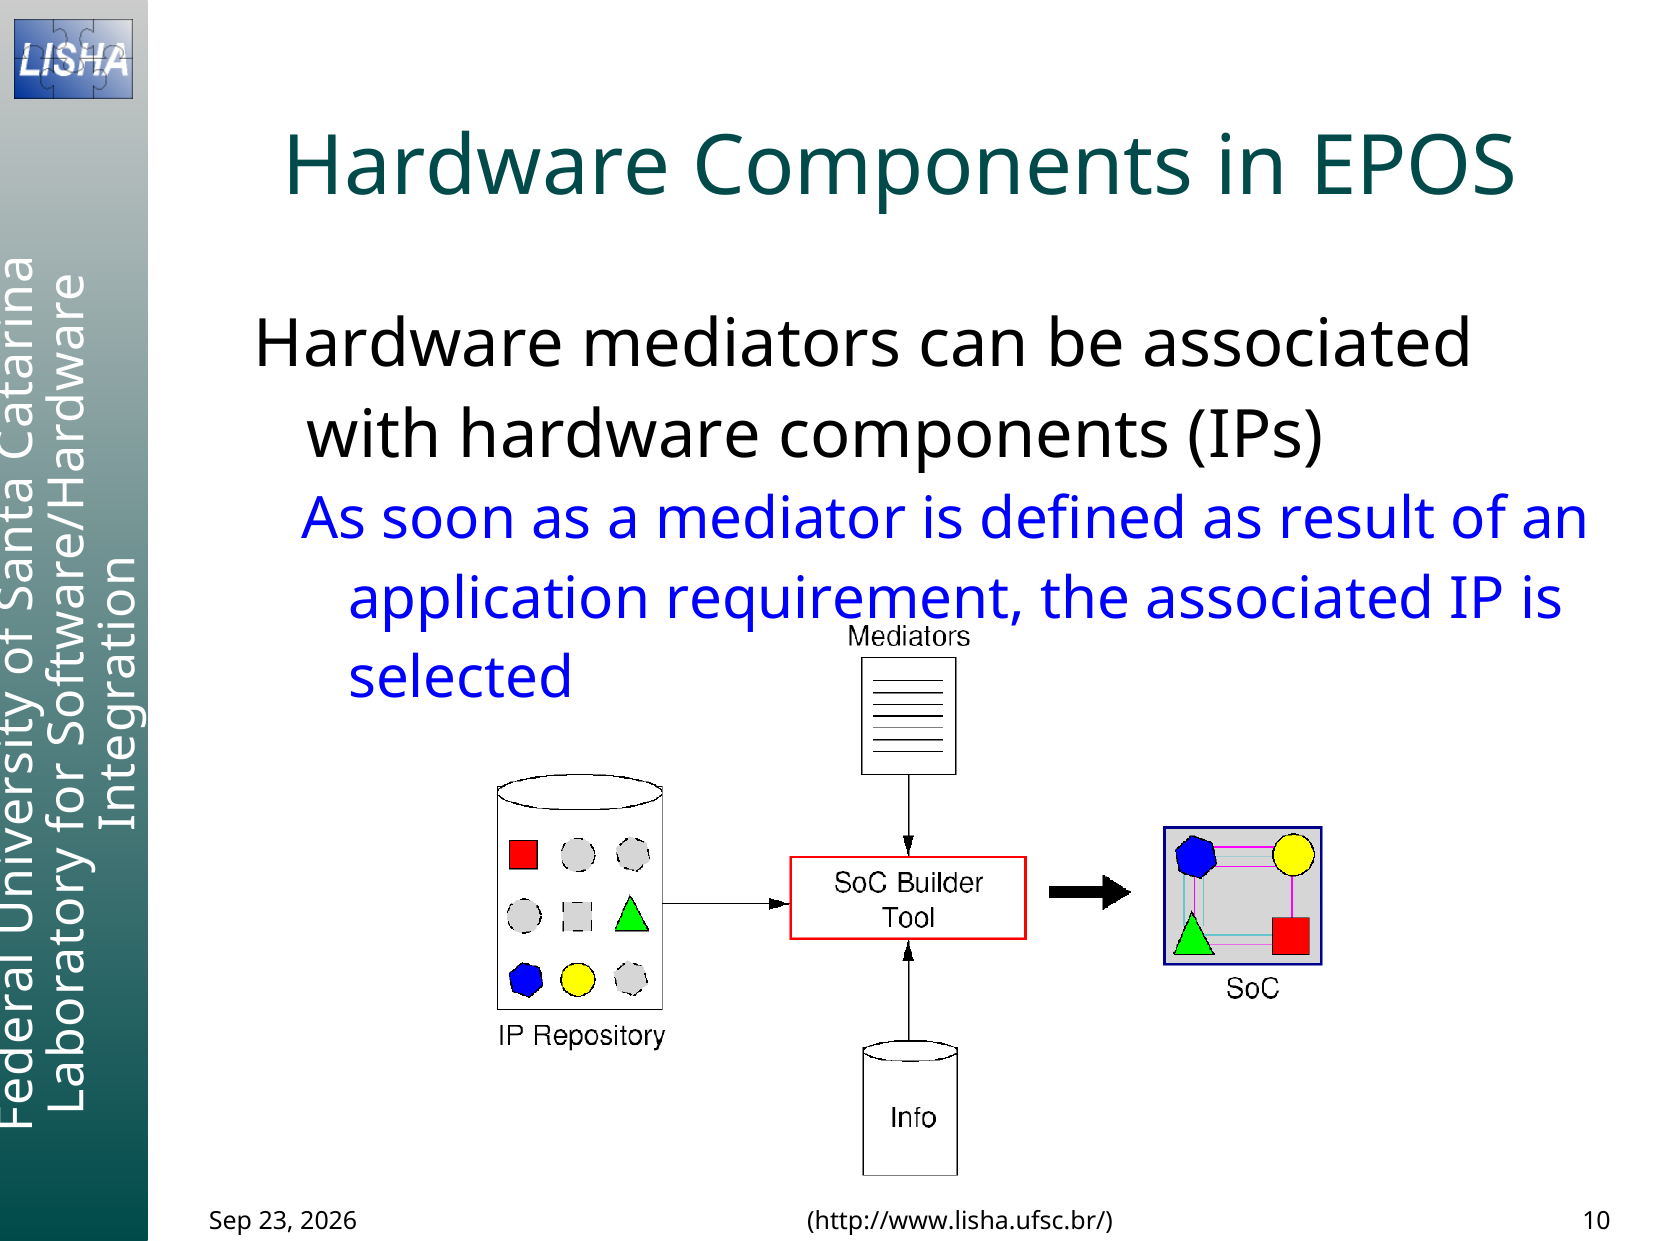

# Hardware Components in EPOS
Hardware mediators can be associated with hardware components (IPs)
As soon as a mediator is defined as result of an application requirement, the associated IP is selected